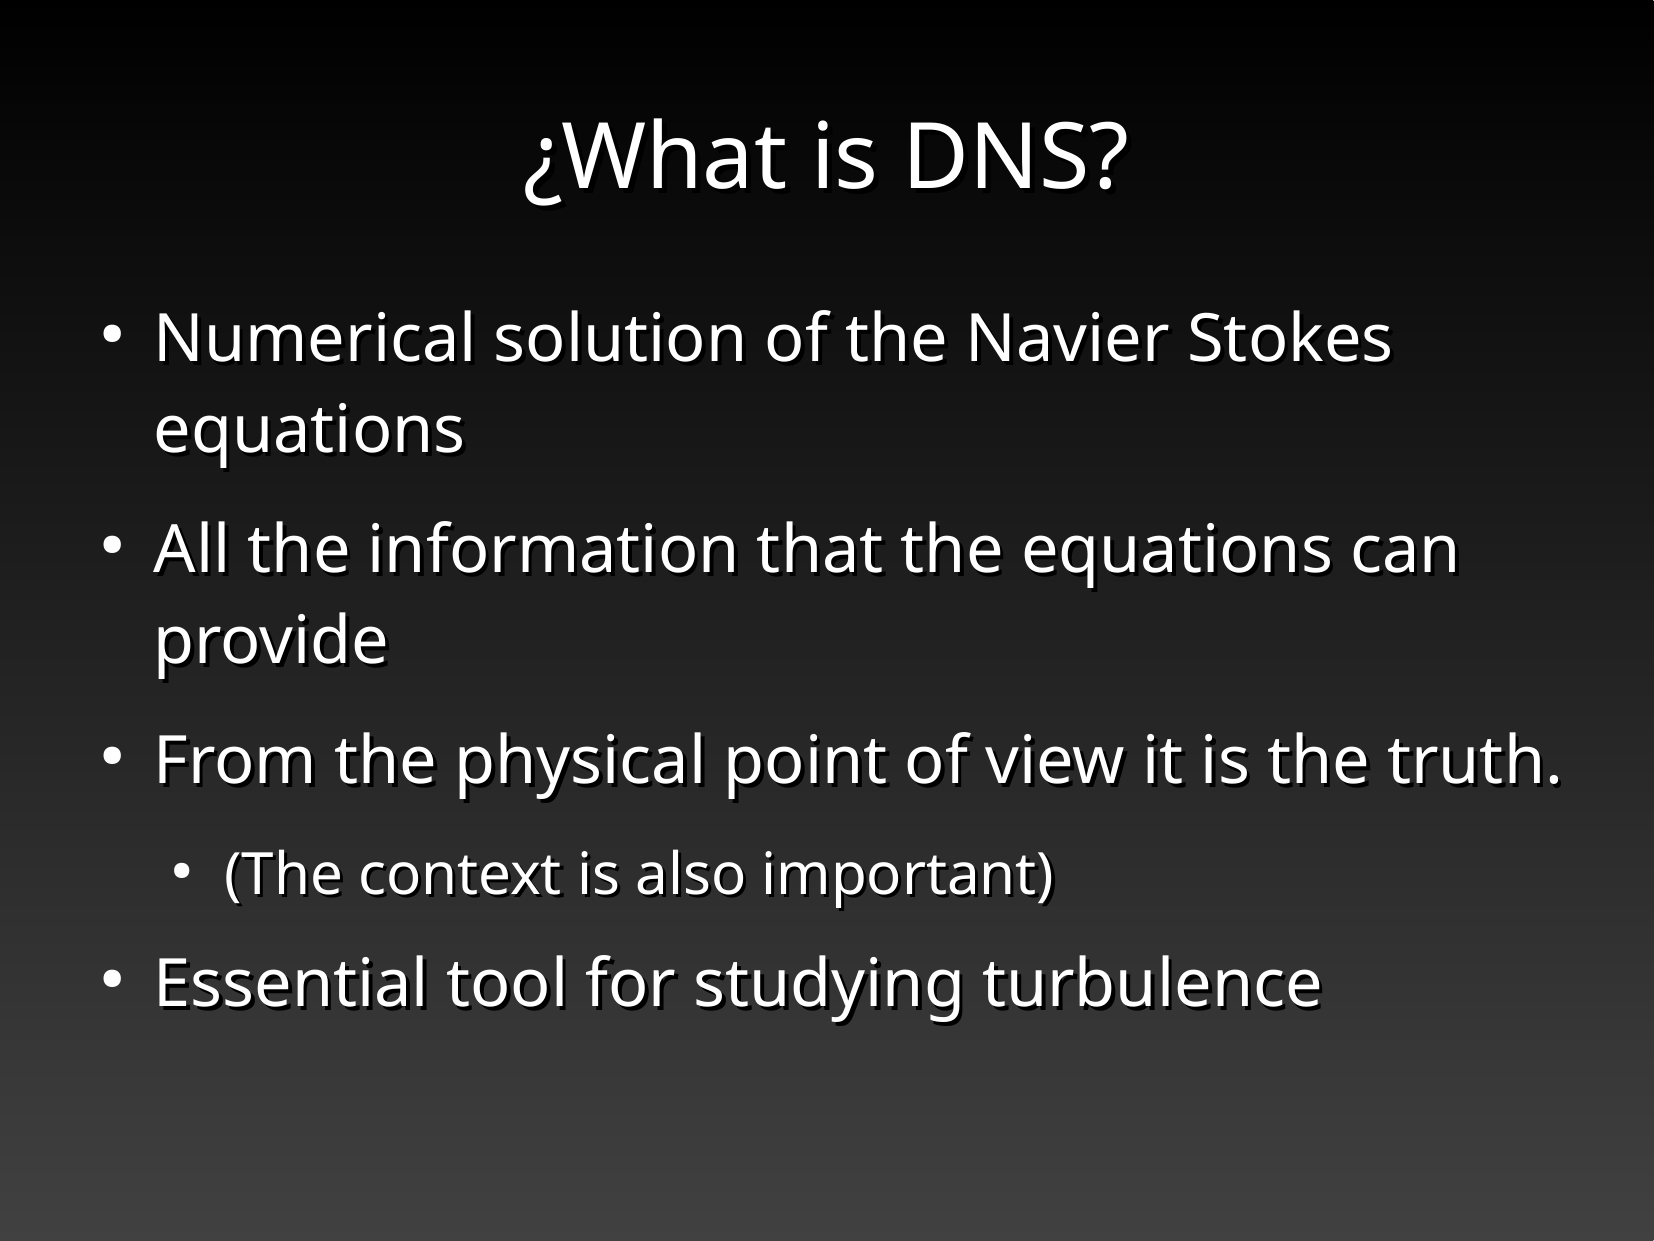

# ¿What is DNS?
Numerical solution of the Navier Stokes equations
All the information that the equations can provide
From the physical point of view it is the truth.
(The context is also important)
Essential tool for studying turbulence